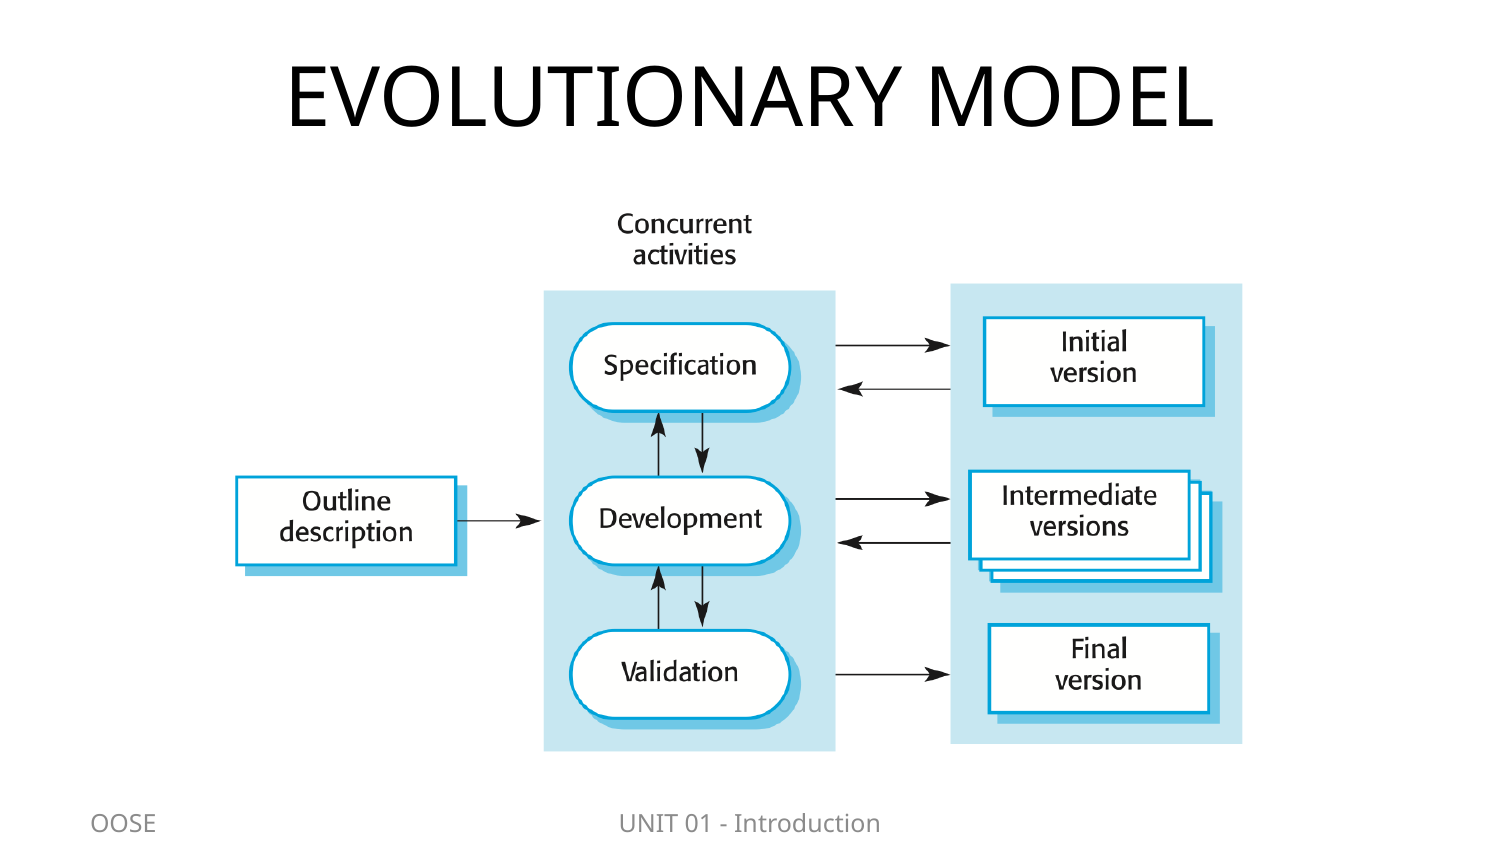

# EVOLUTIONARY MODEL
OOSE
UNIT 01 - Introduction